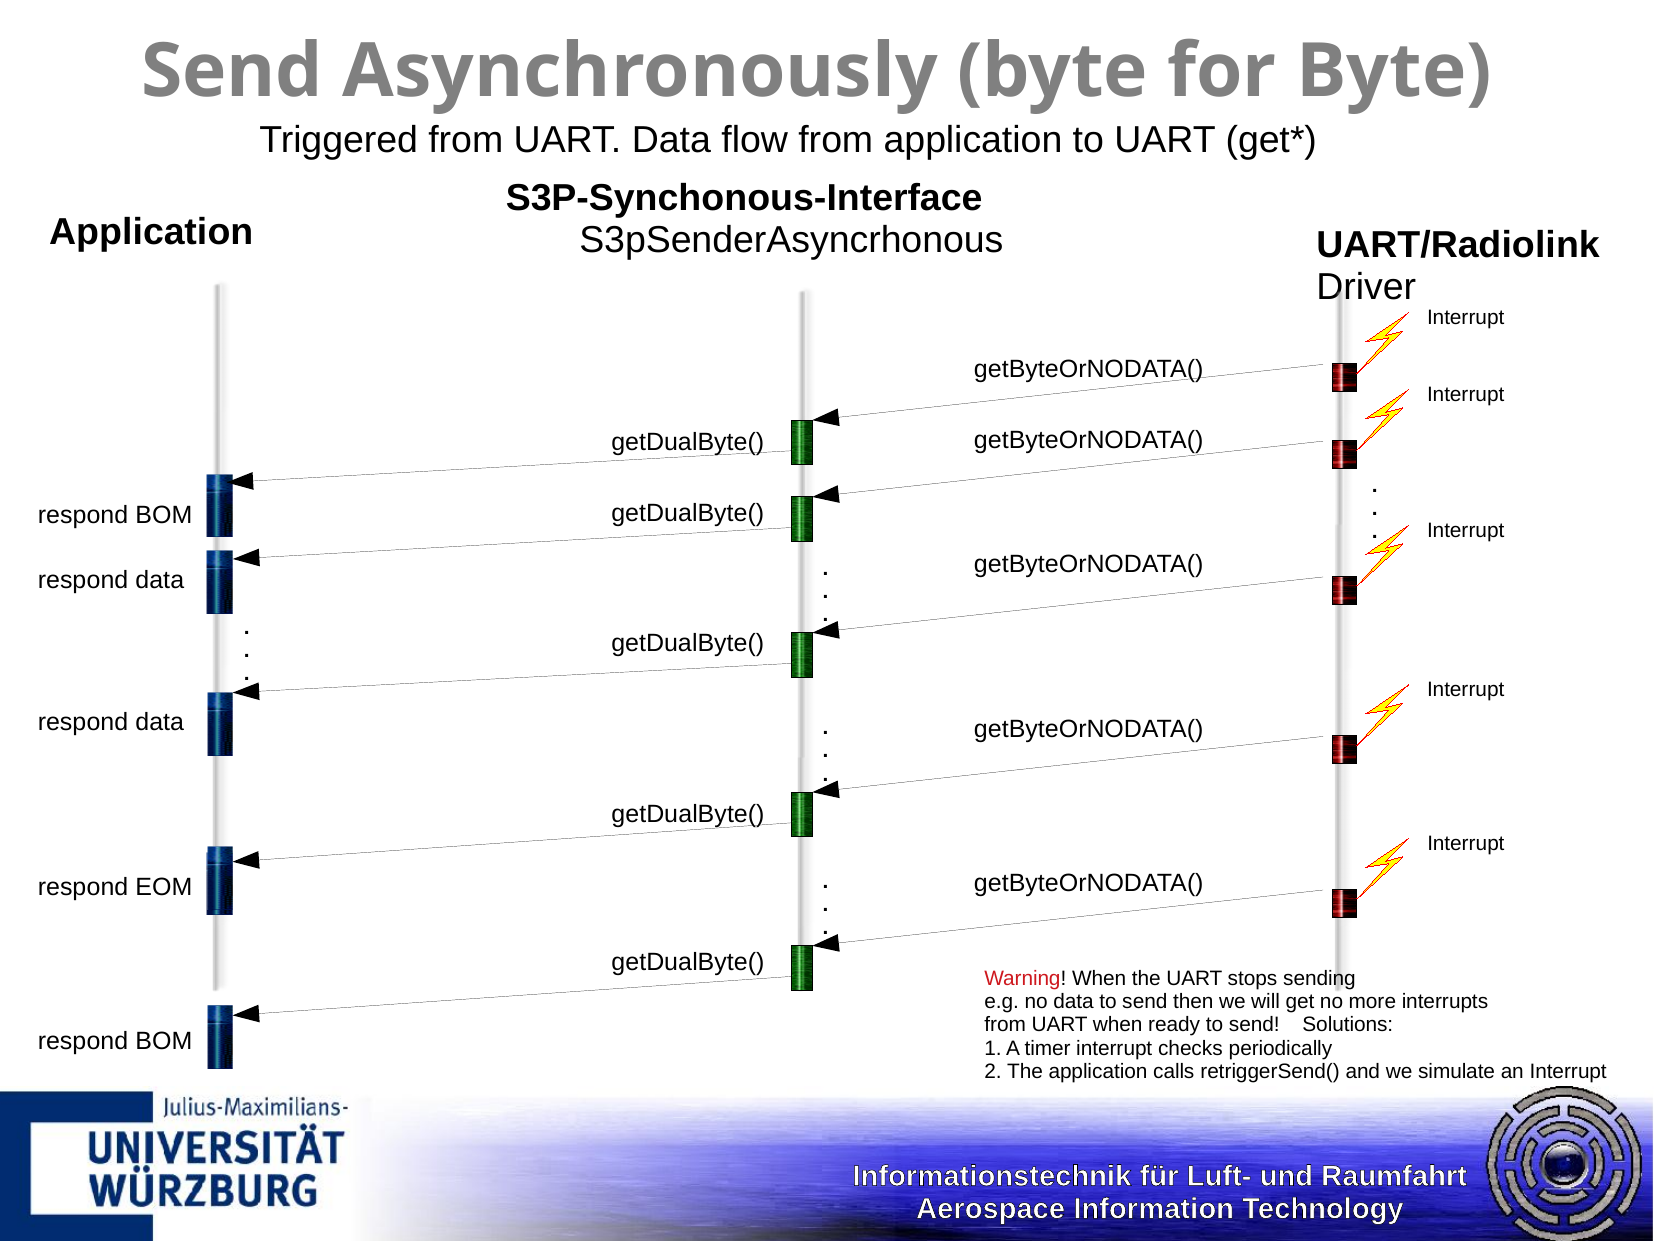

# Send Asynchronously (byte for Byte)
Triggered from UART. Data flow from application to UART (get*)
S3P-Synchonous-Interface
 S3pSenderAsyncrhonous
Application
UART/Radiolink
Driver
Interrupt
getByteOrNODATA()
Interrupt
getByteOrNODATA()
getDualByte()
.
.
.
getDualByte()
respond BOM
Interrupt
getByteOrNODATA()
.
.
.
respond data
.
.
.
getDualByte()
Interrupt
respond data
getByteOrNODATA()
.
.
.
getDualByte()
Interrupt
getByteOrNODATA()
.
.
.
respond EOM
getDualByte()
Warning! When the UART stops sending
e.g. no data to send then we will get no more interrupts
from UART when ready to send! Solutions:
1. A timer interrupt checks periodically
2. The application calls retriggerSend() and we simulate an Interrupt
respond BOM